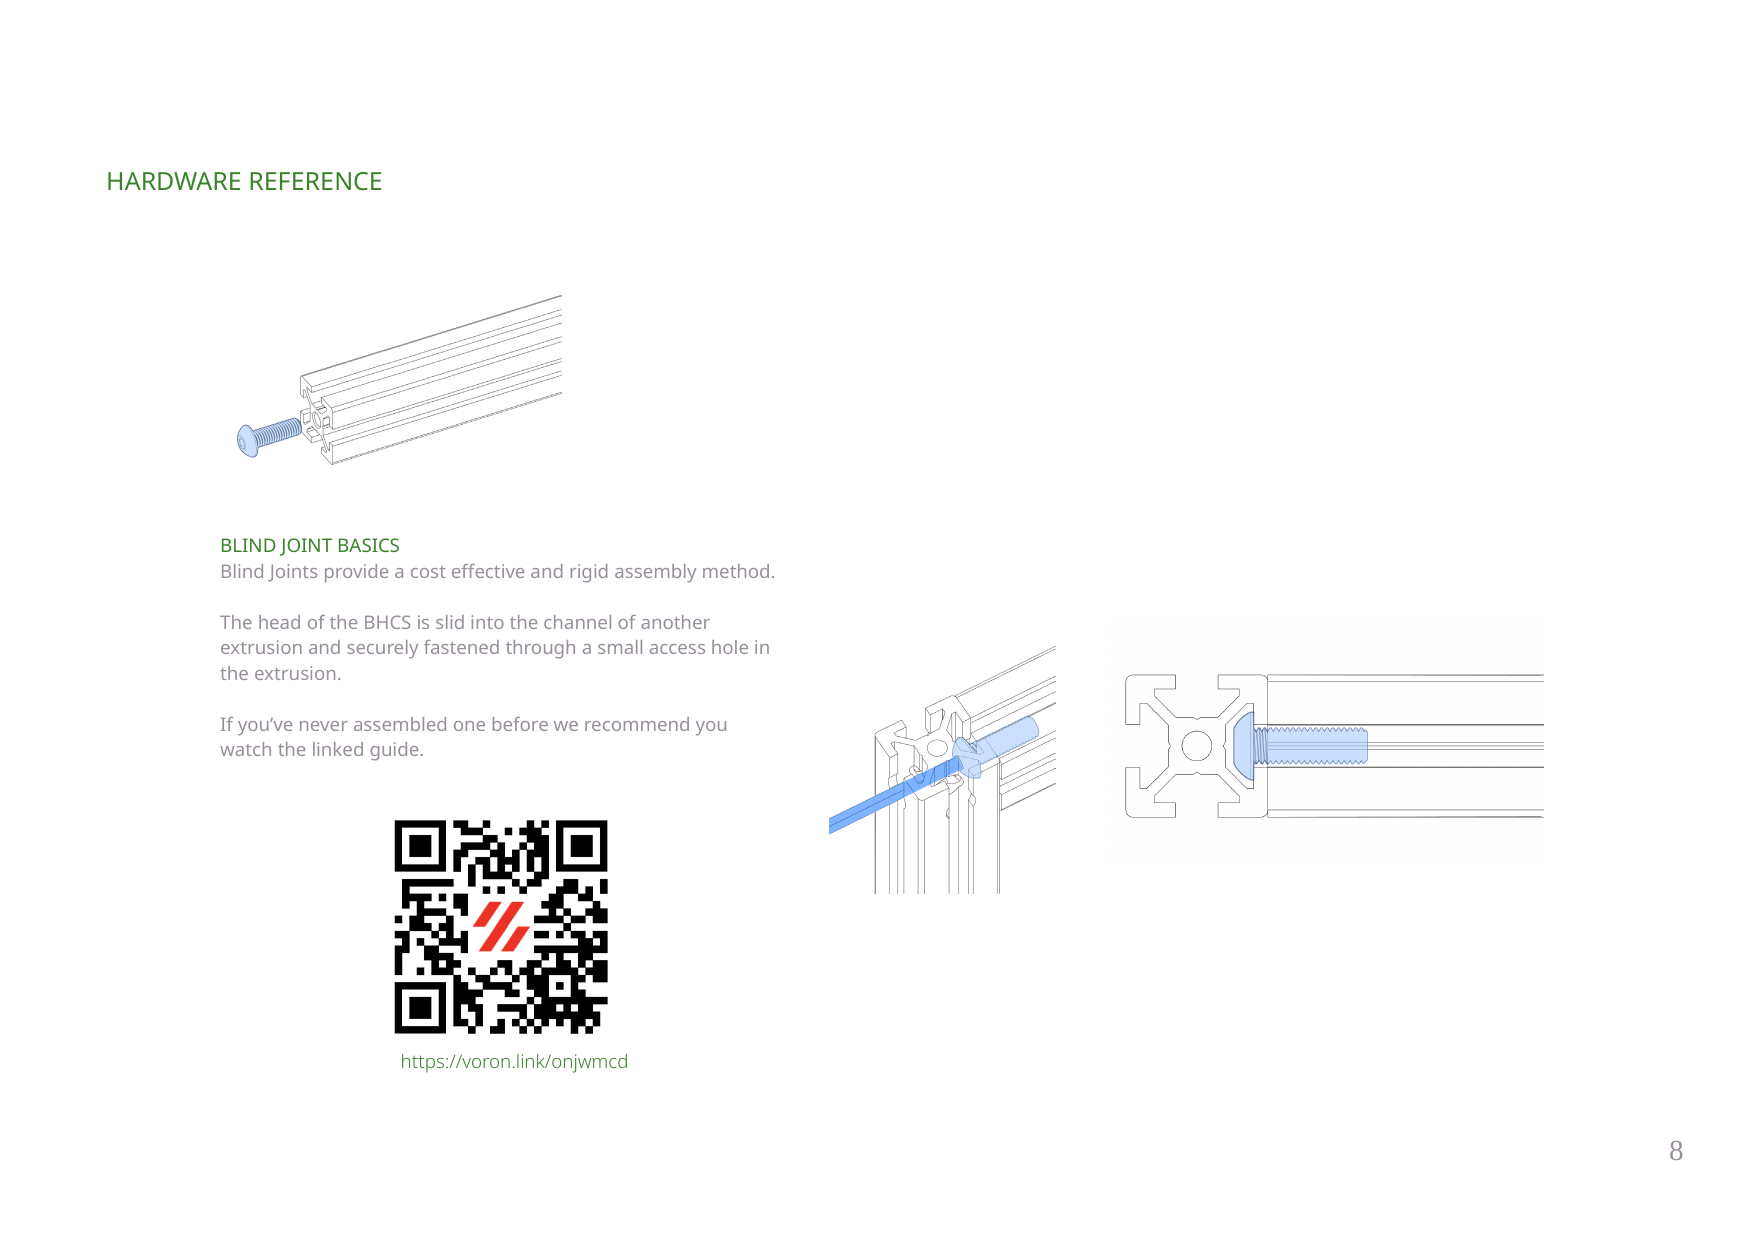

HARDWARE REFERENCE
BLIND JOINT BASICS
Blind Joints provide a cost effective and rigid assembly method.
The head of the BHCS is slid into the channel of another
extrusion and securely fastened through a small access hole in
the extrusion.
If you’ve never assembled one before we recommend you
watch the linked guide.
https://voron.link/onjwmcd
8